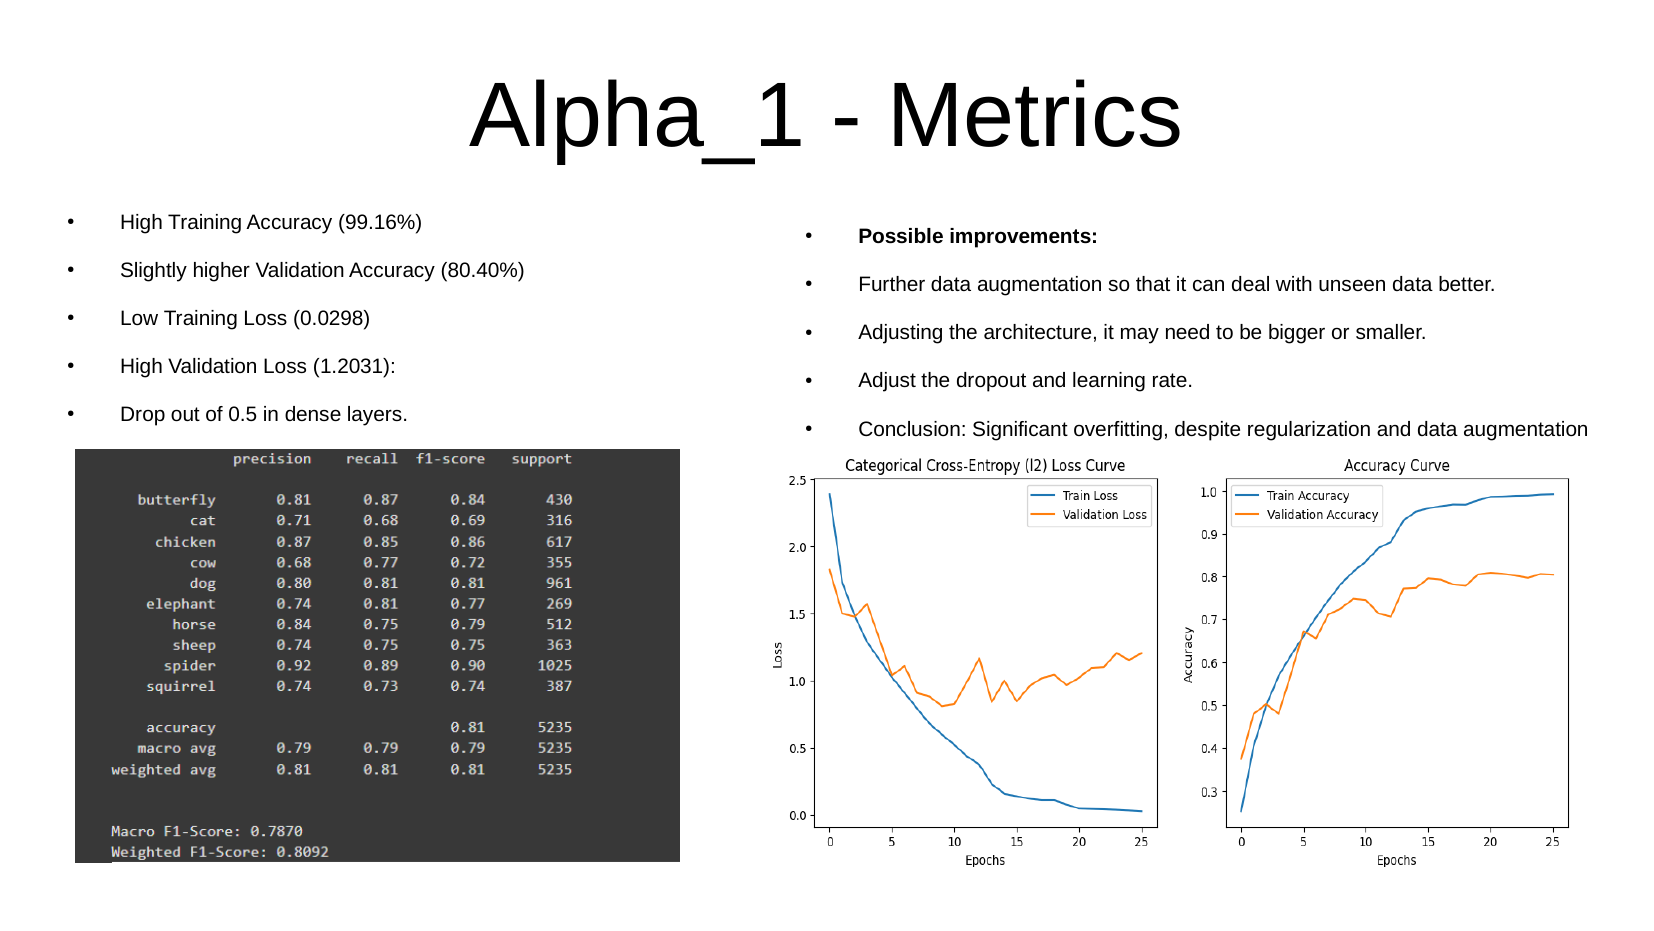

# Alpha_1 - Metrics
High Training Accuracy (99.16%)
Slightly higher Validation Accuracy (80.40%)
Low Training Loss (0.0298)
High Validation Loss (1.2031):
Drop out of 0.5 in dense layers.
Possible improvements:
Further data augmentation so that it can deal with unseen data better.
Adjusting the architecture, it may need to be bigger or smaller.
Adjust the dropout and learning rate.
Conclusion: Significant overfitting, despite regularization and data augmentation